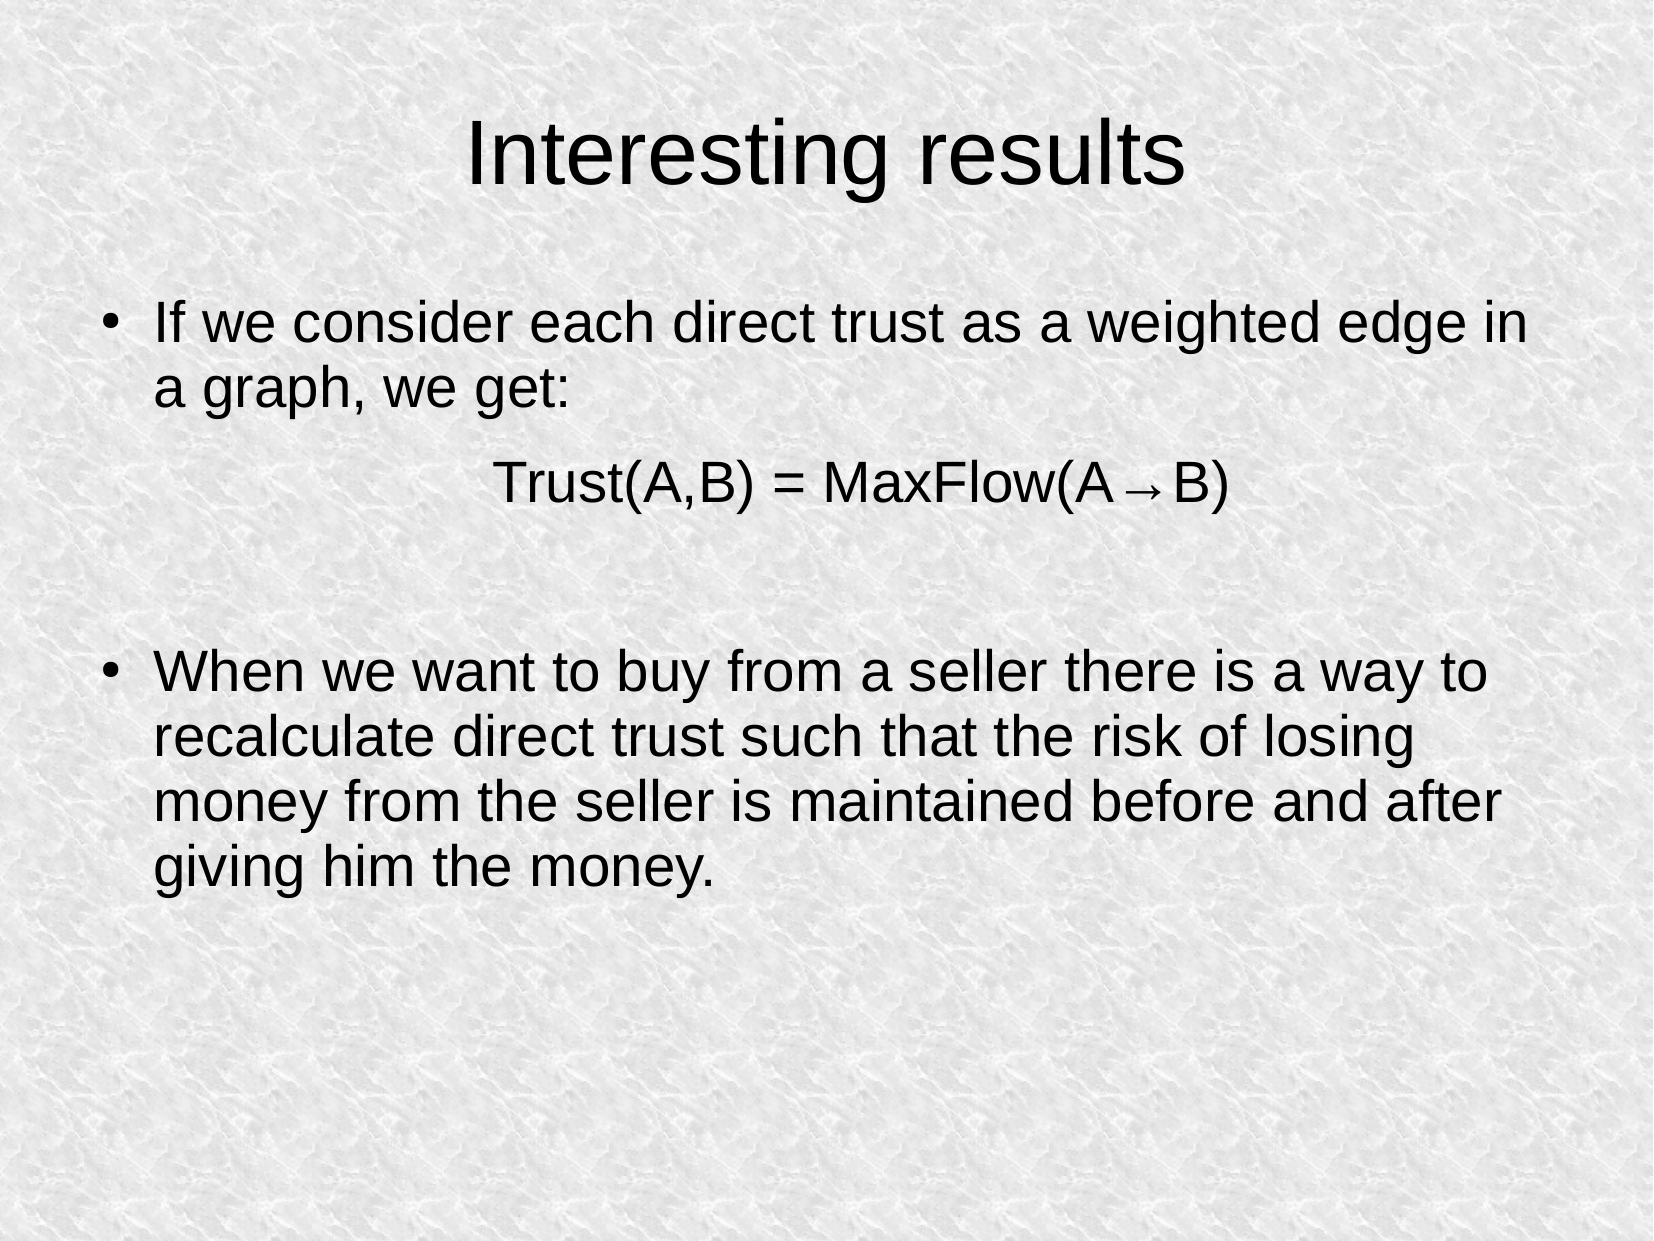

# Interesting results
If we consider each direct trust as a weighted edge in a graph, we get:
Trust(A,B) = MaxFlow(A→B)
When we want to buy from a seller there is a way to recalculate direct trust such that the risk of losing money from the seller is maintained before and after giving him the money.